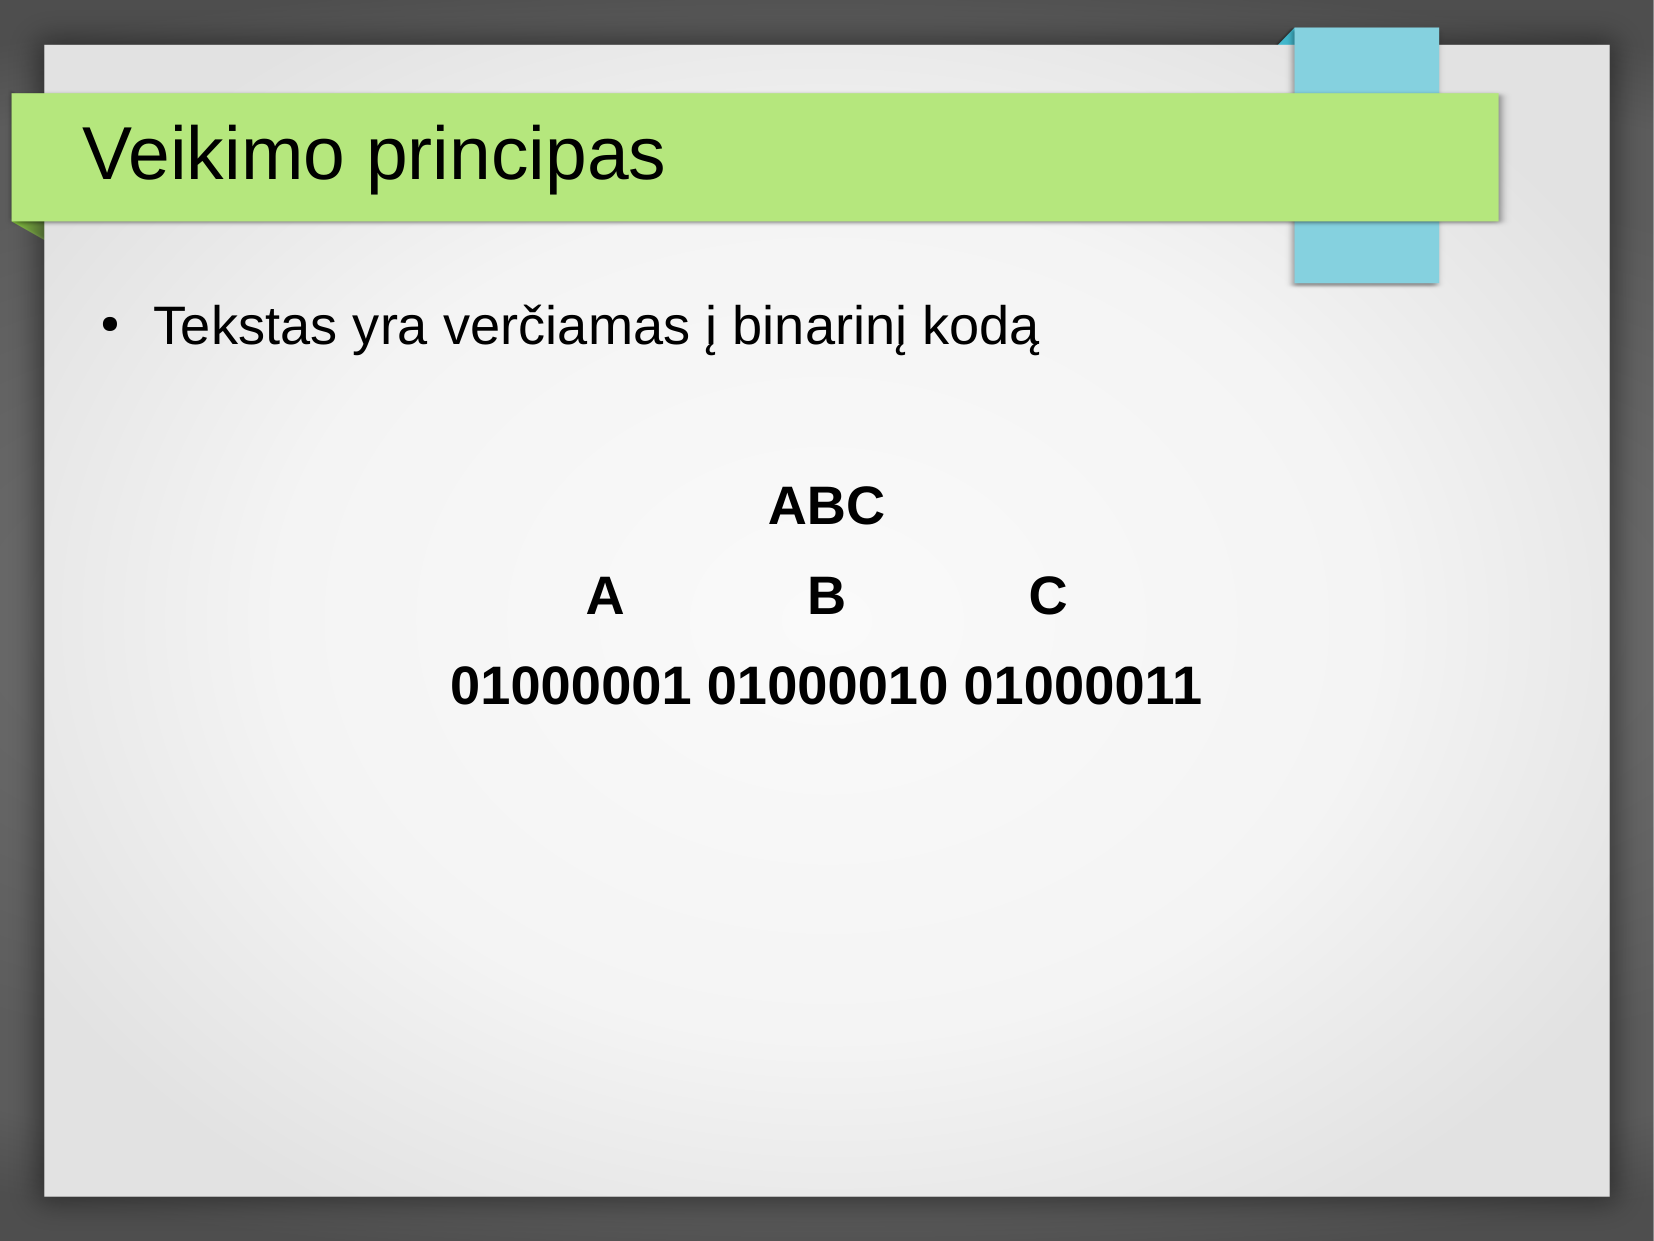

# Veikimo principas
Tekstas yra verčiamas į binarinį kodą
ABC
A			B	 	C
01000001 01000010 01000011